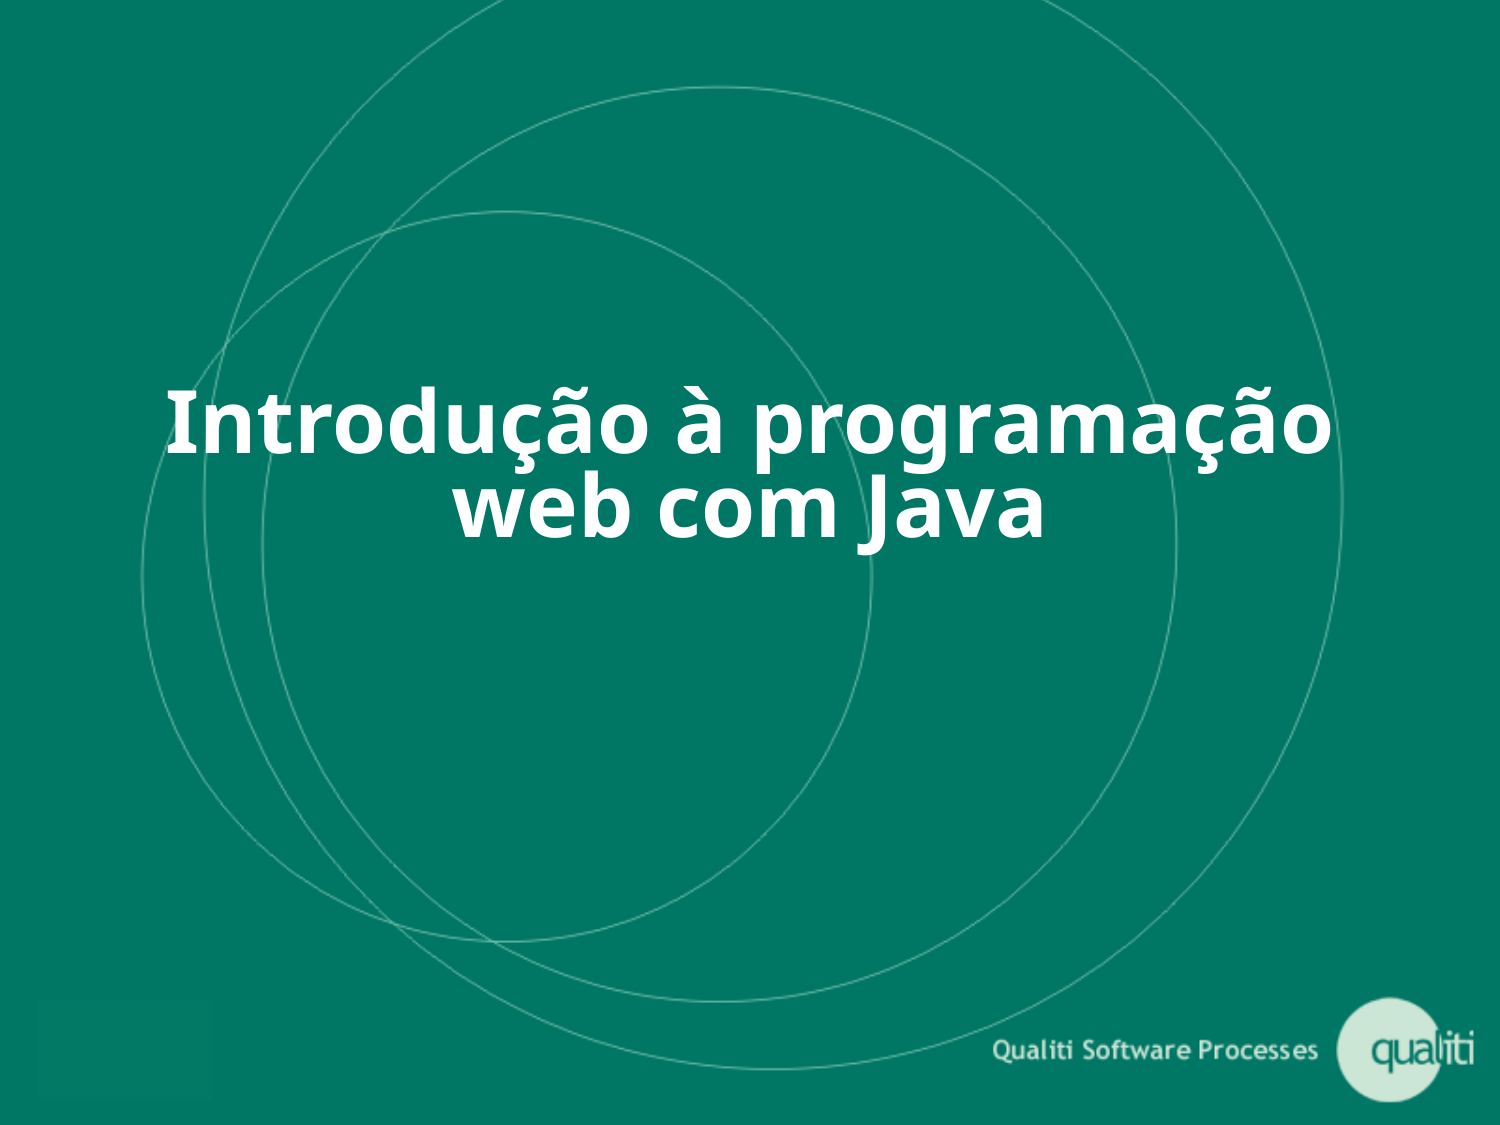

# Introdução à programação web com Java